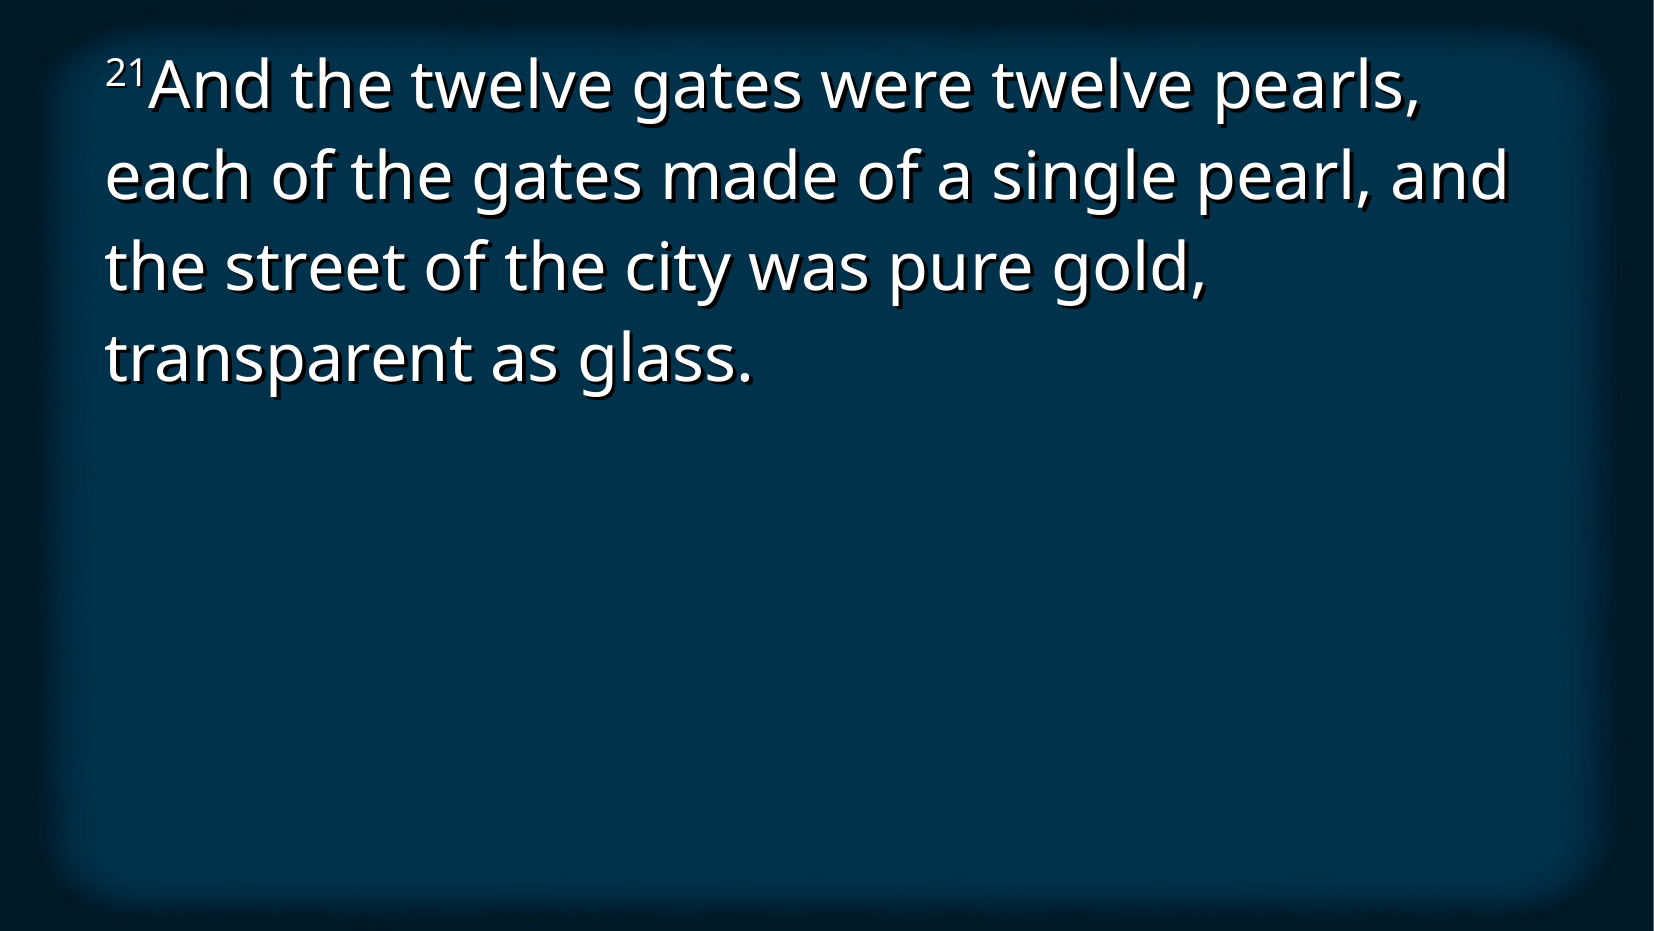

21And the twelve gates were twelve pearls, each of the gates made of a single pearl, and the street of the city was pure gold, transparent as glass.